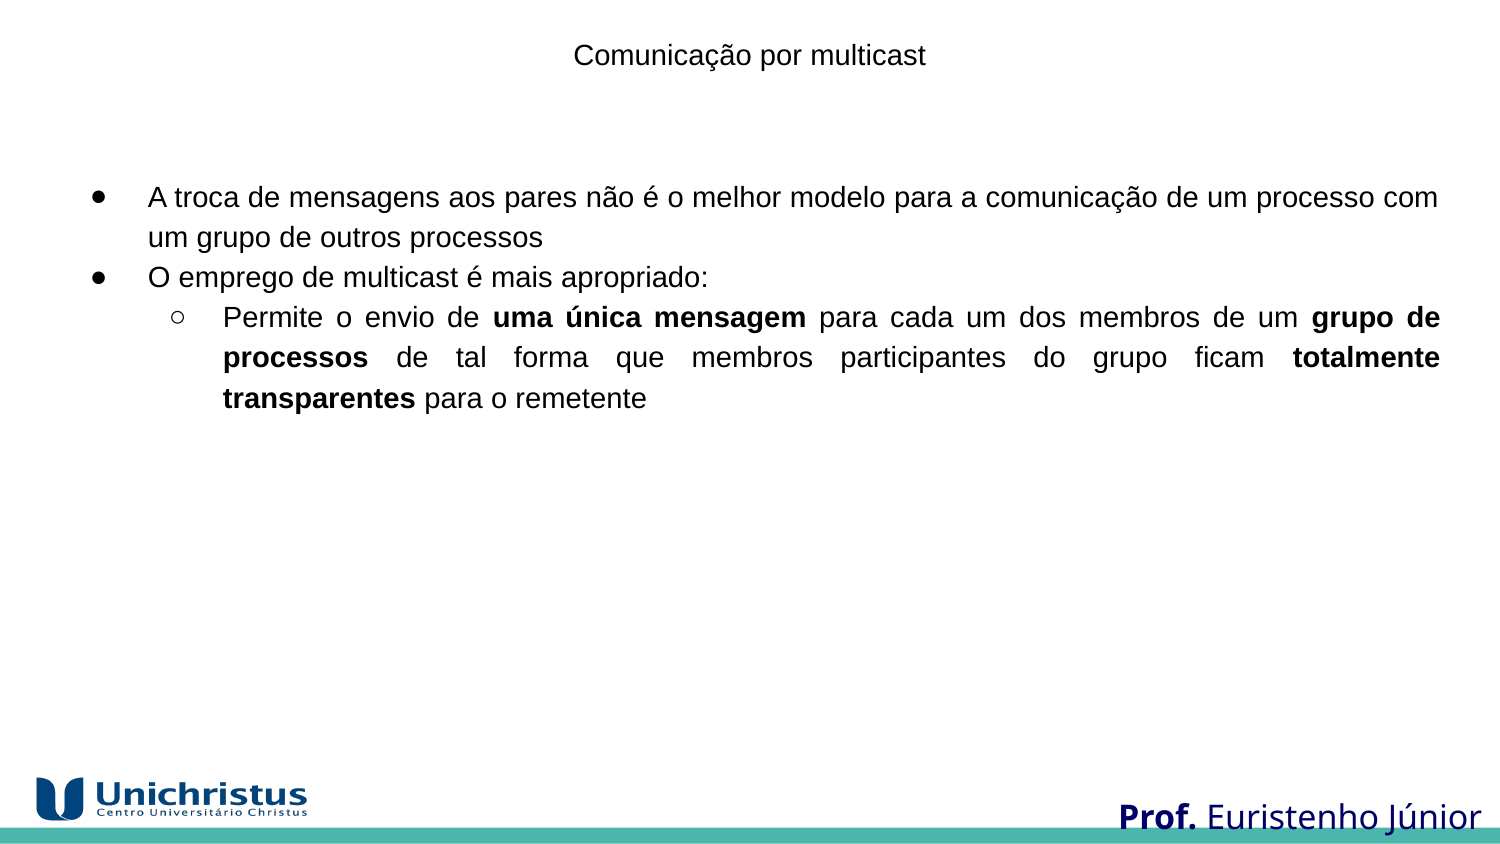

# Comunicação por multicast
A troca de mensagens aos pares não é o melhor modelo para a comunicação de um processo com um grupo de outros processos
O emprego de multicast é mais apropriado:
Permite o envio de uma única mensagem para cada um dos membros de um grupo de processos de tal forma que membros participantes do grupo ficam totalmente transparentes para o remetente